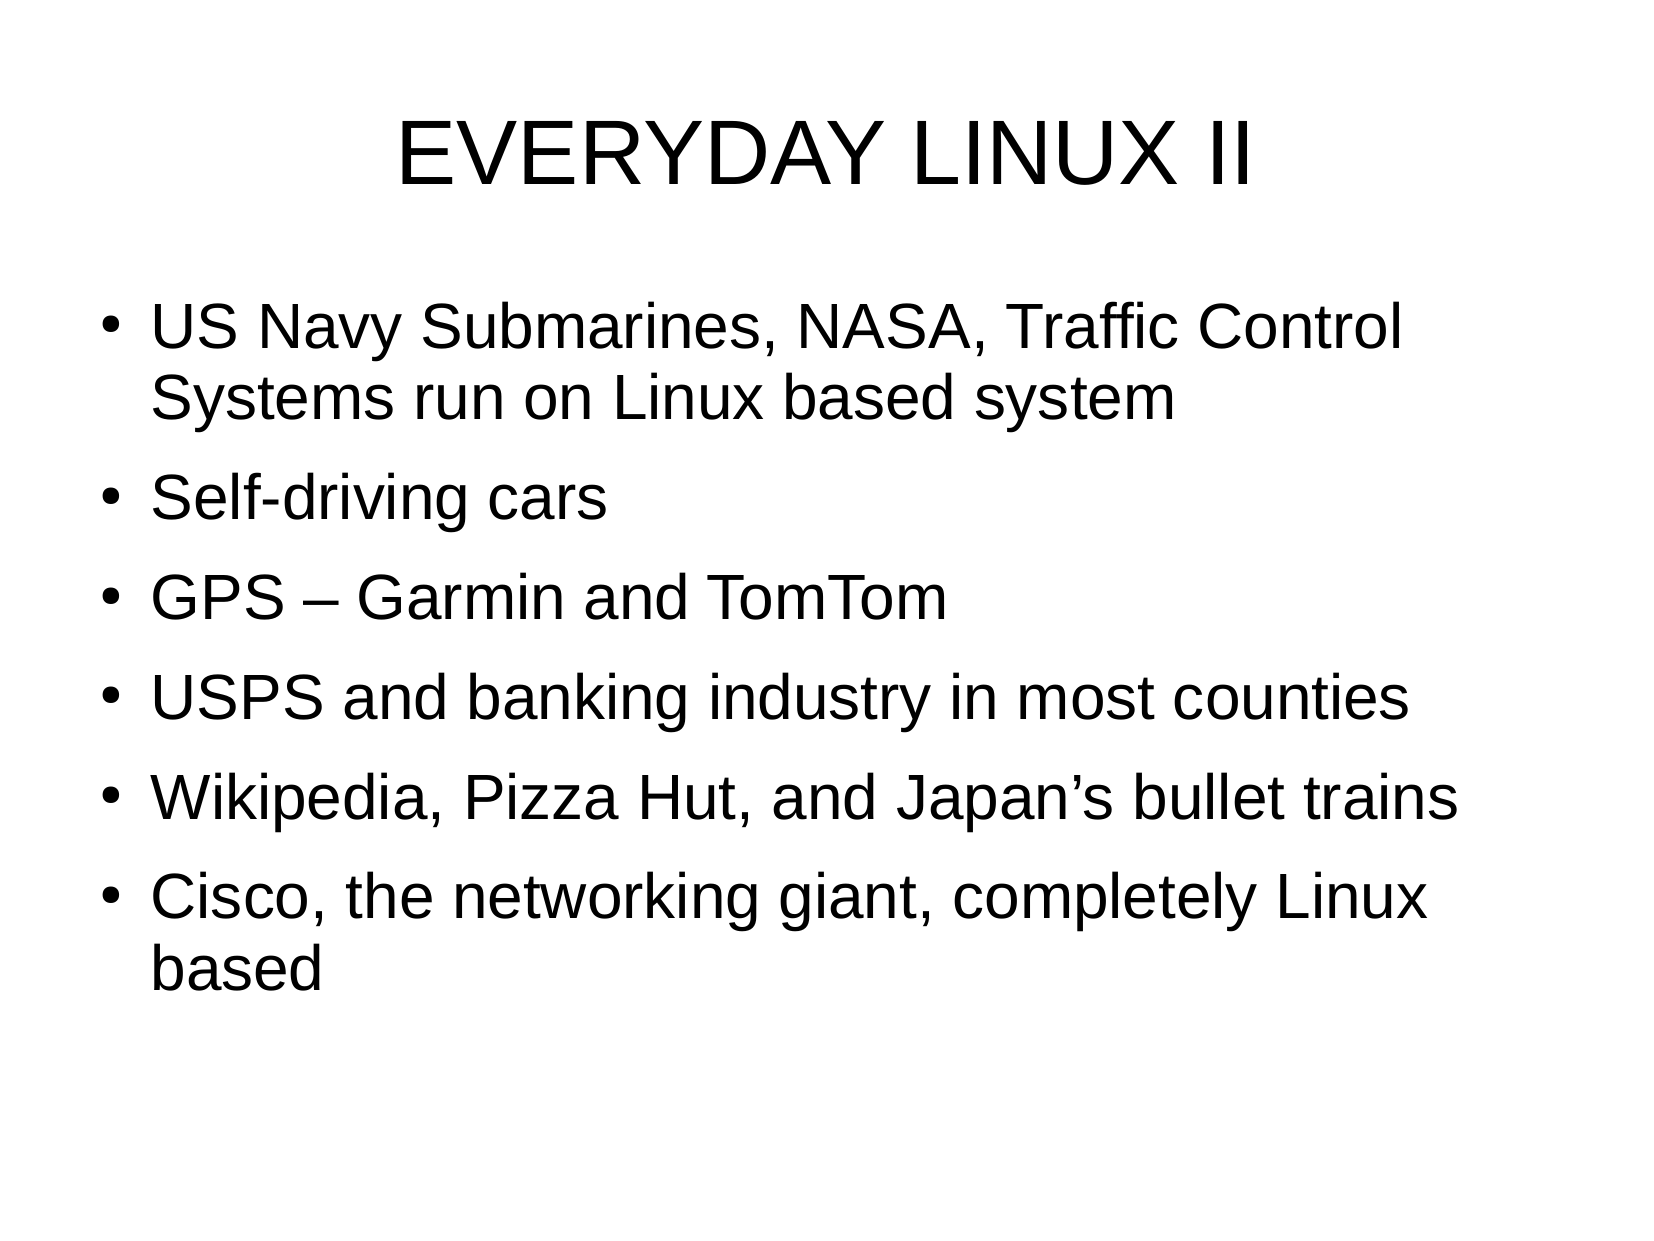

# EVERYDAY LINUX II
US Navy Submarines, NASA, Traffic Control Systems run on Linux based system
Self-driving cars
GPS – Garmin and TomTom
USPS and banking industry in most counties
Wikipedia, Pizza Hut, and Japan’s bullet trains
Cisco, the networking giant, completely Linux based